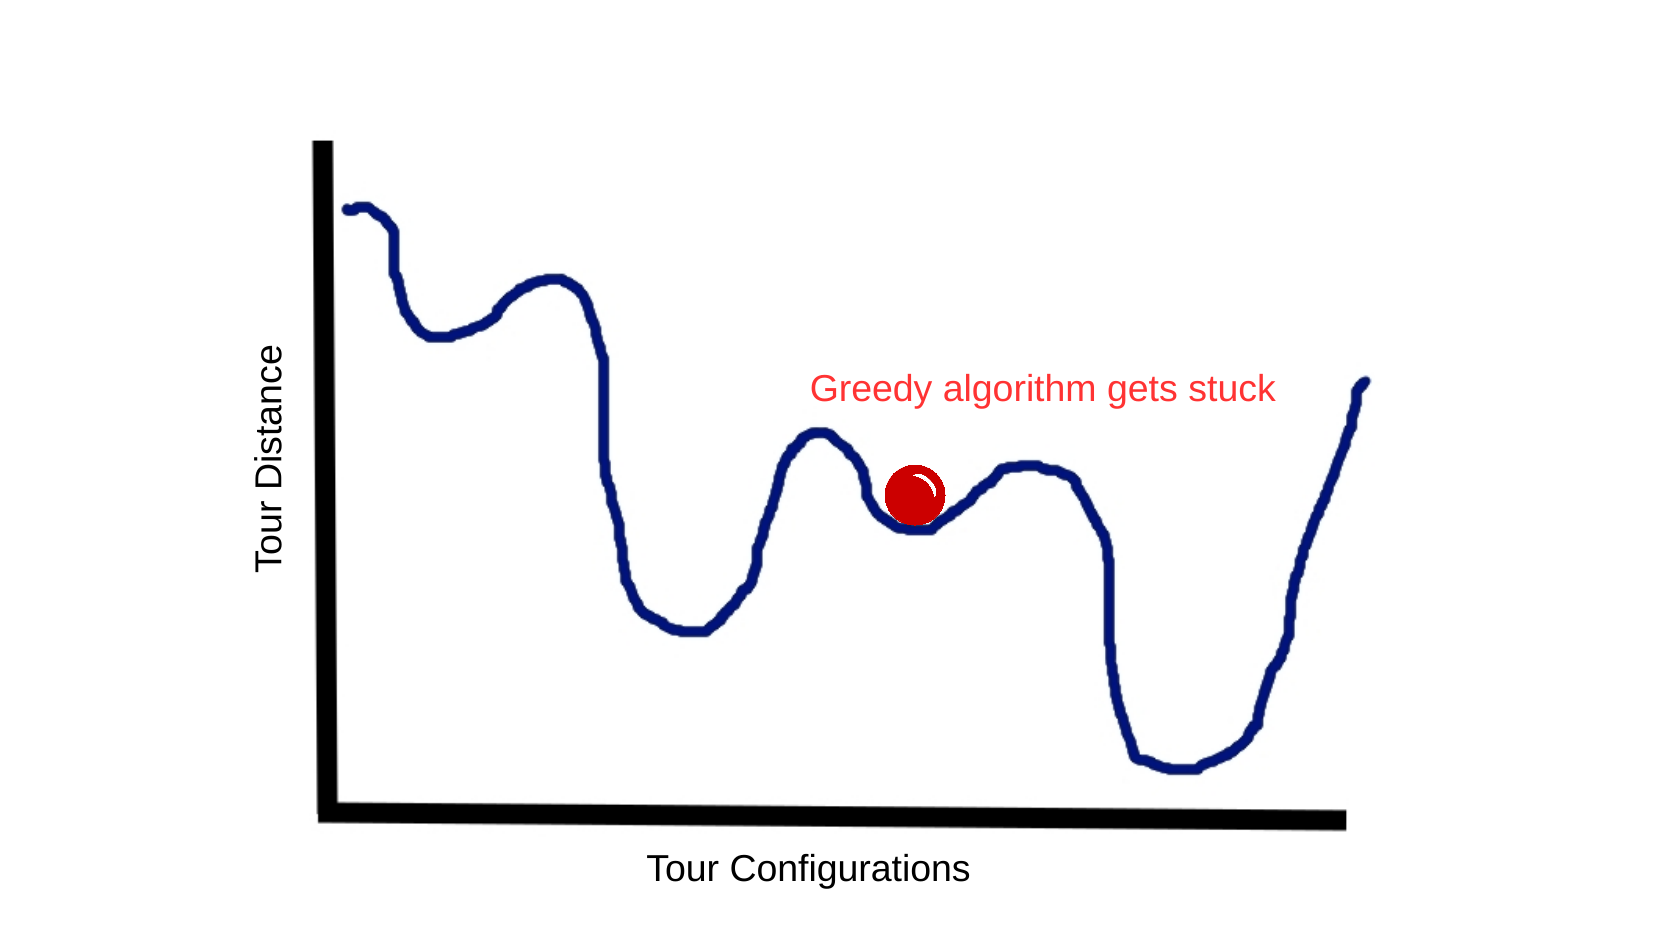

Greedy algorithm gets stuck
Tour Distance
Tour Configurations